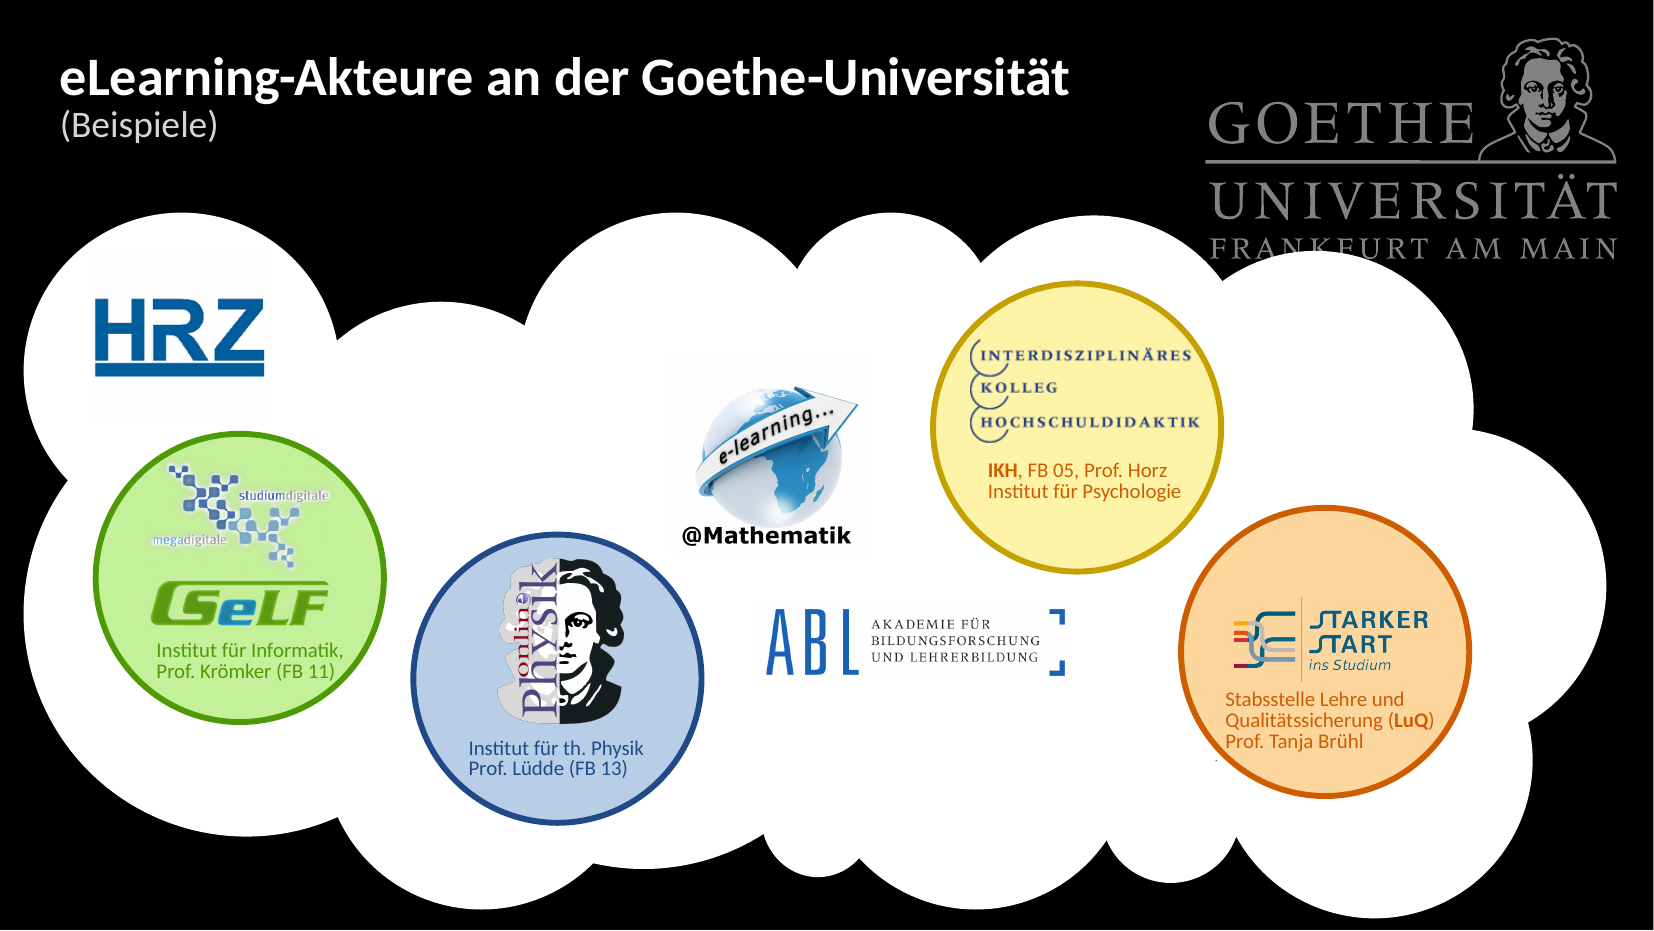

eLearning-Akteure an der Goethe-Universität
(Beispiele)
IKH, FB 05, Prof. Horz
Institut für Psychologie
Institut für Informatik,
Prof. Krömker (FB 11)
Stabsstelle Lehre und
Qualitätssicherung (LuQ)
Prof. Tanja Brühl
Institut für th. Physik
Prof. Lüdde (FB 13)